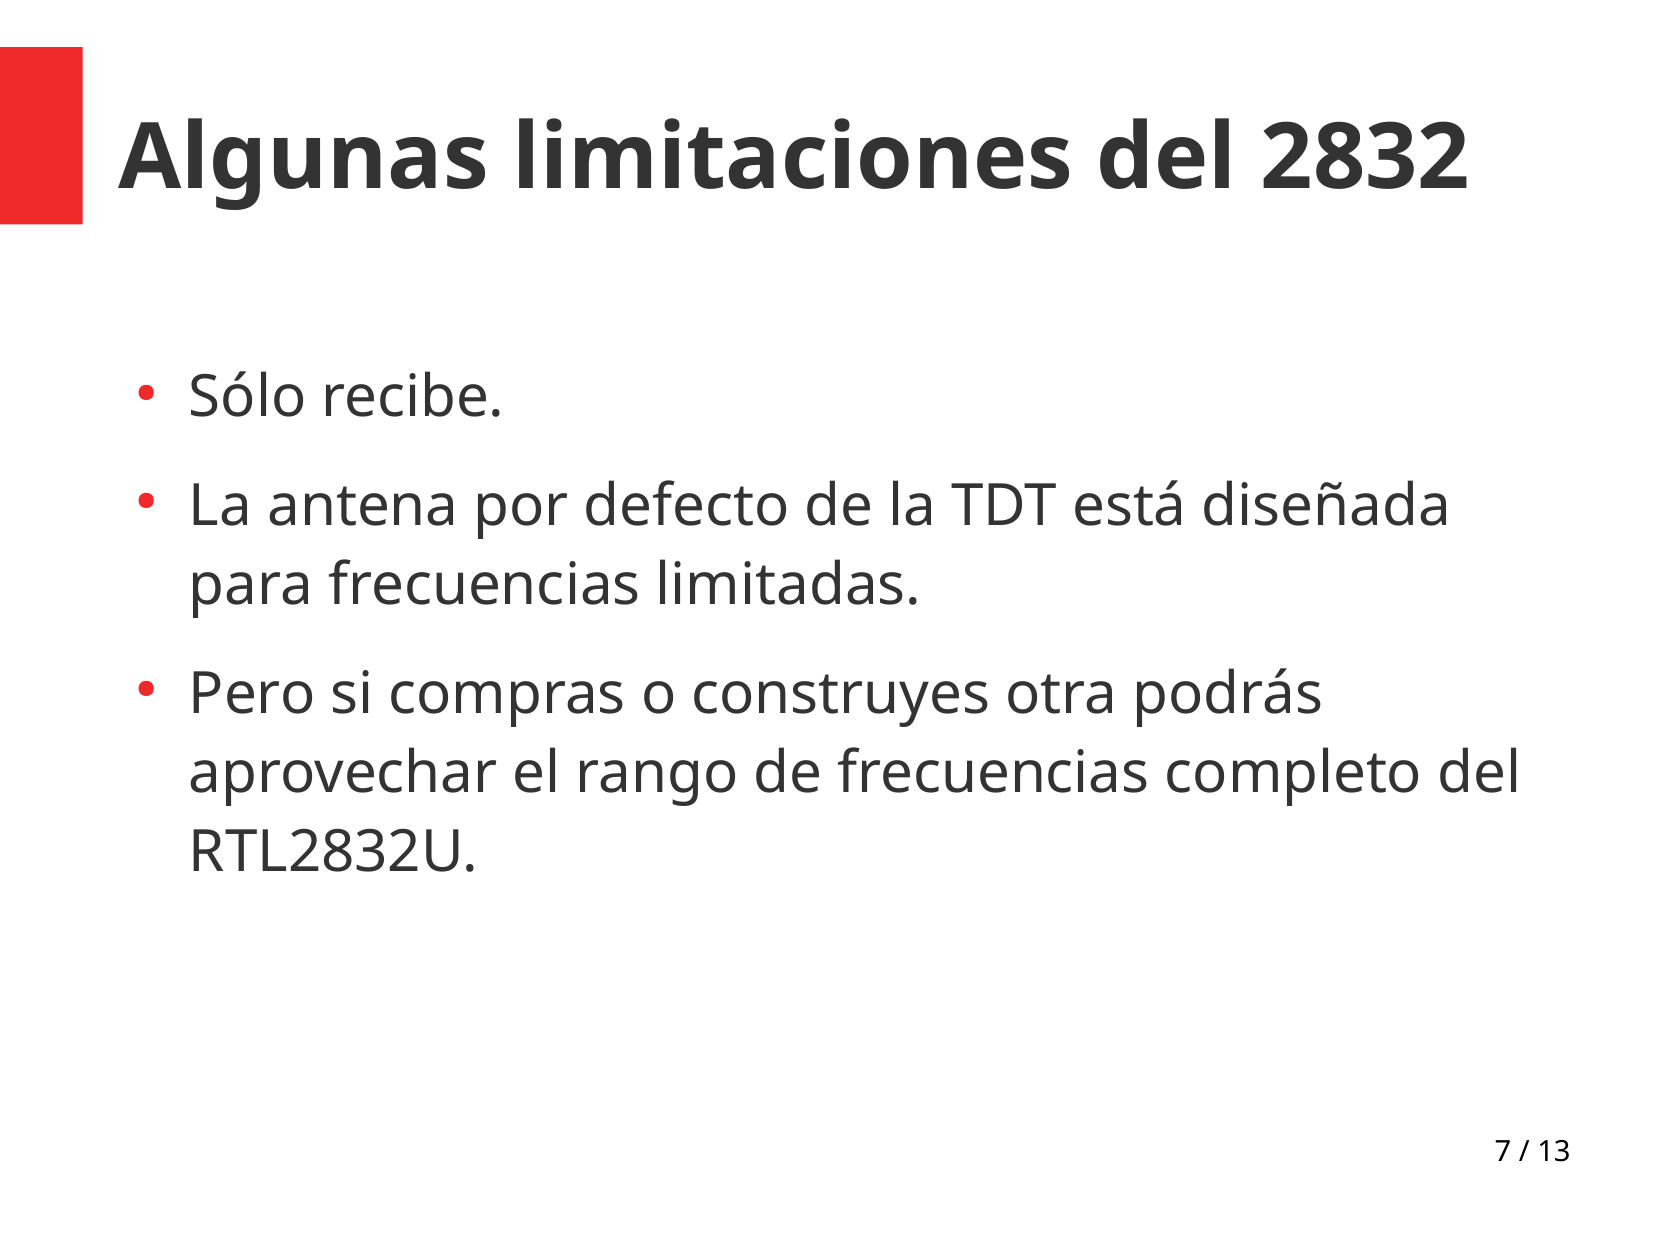

# Algunas limitaciones del 2832
Sólo recibe.
La antena por defecto de la TDT está diseñada para frecuencias limitadas.
Pero si compras o construyes otra podrás aprovechar el rango de frecuencias completo del RTL2832U.
7